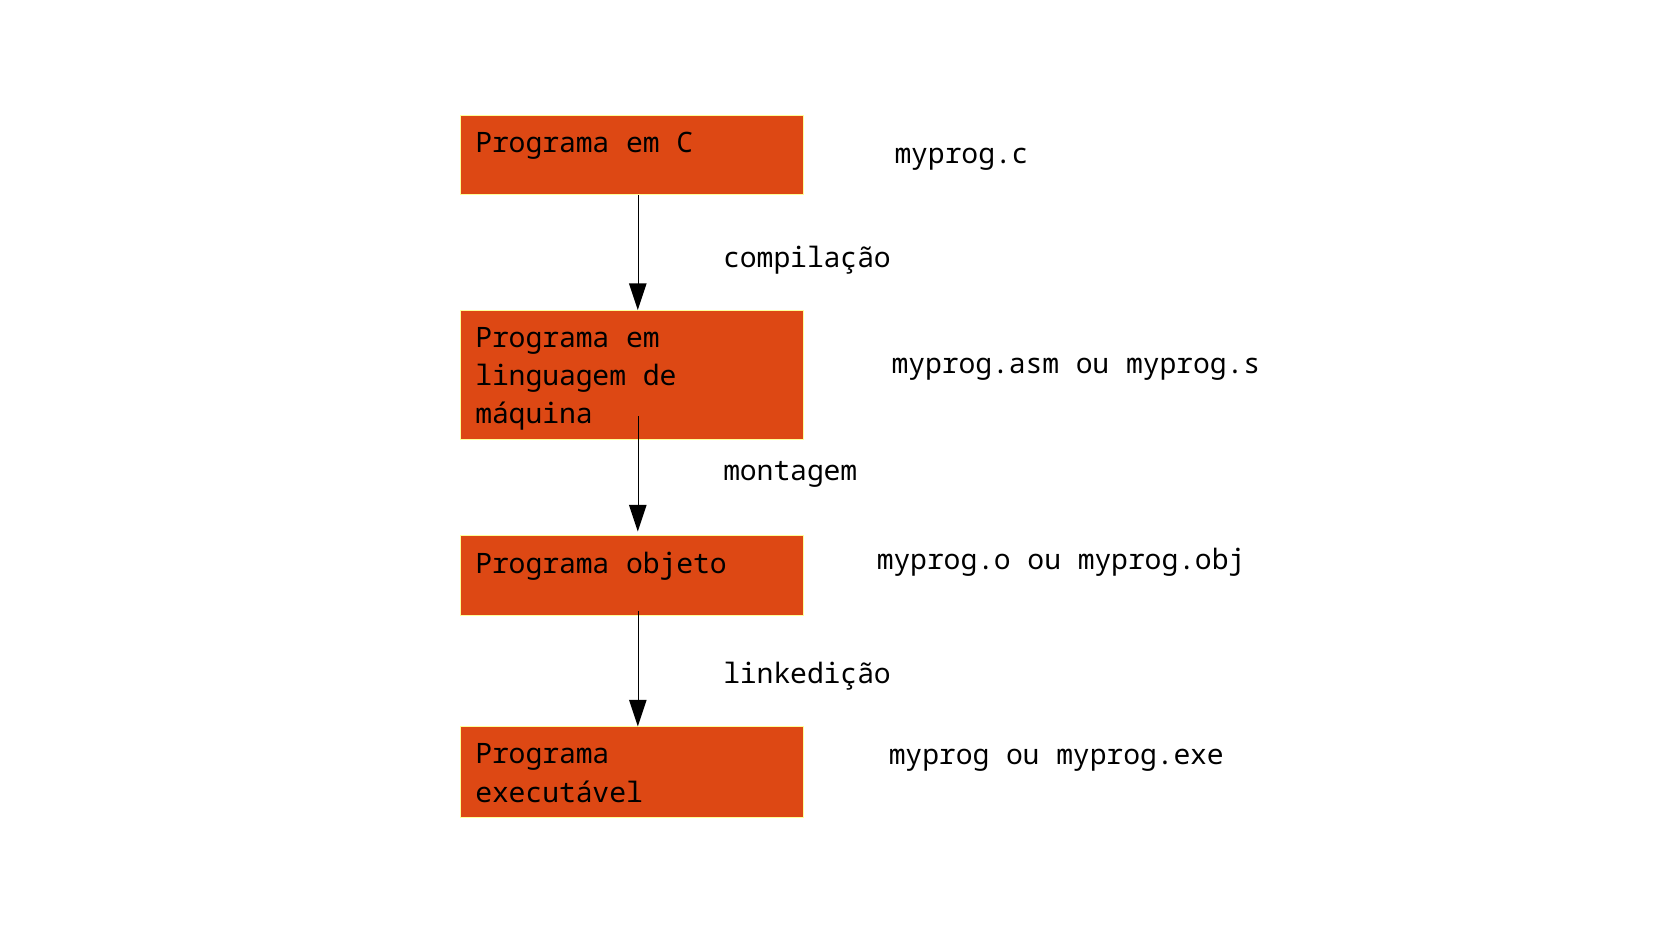

Programa em C
myprog.c
compilação
Programa em linguagem de máquina
myprog.asm ou myprog.s
montagem
myprog.o ou myprog.obj
Programa objeto
linkedição
Programa executável
myprog ou myprog.exe